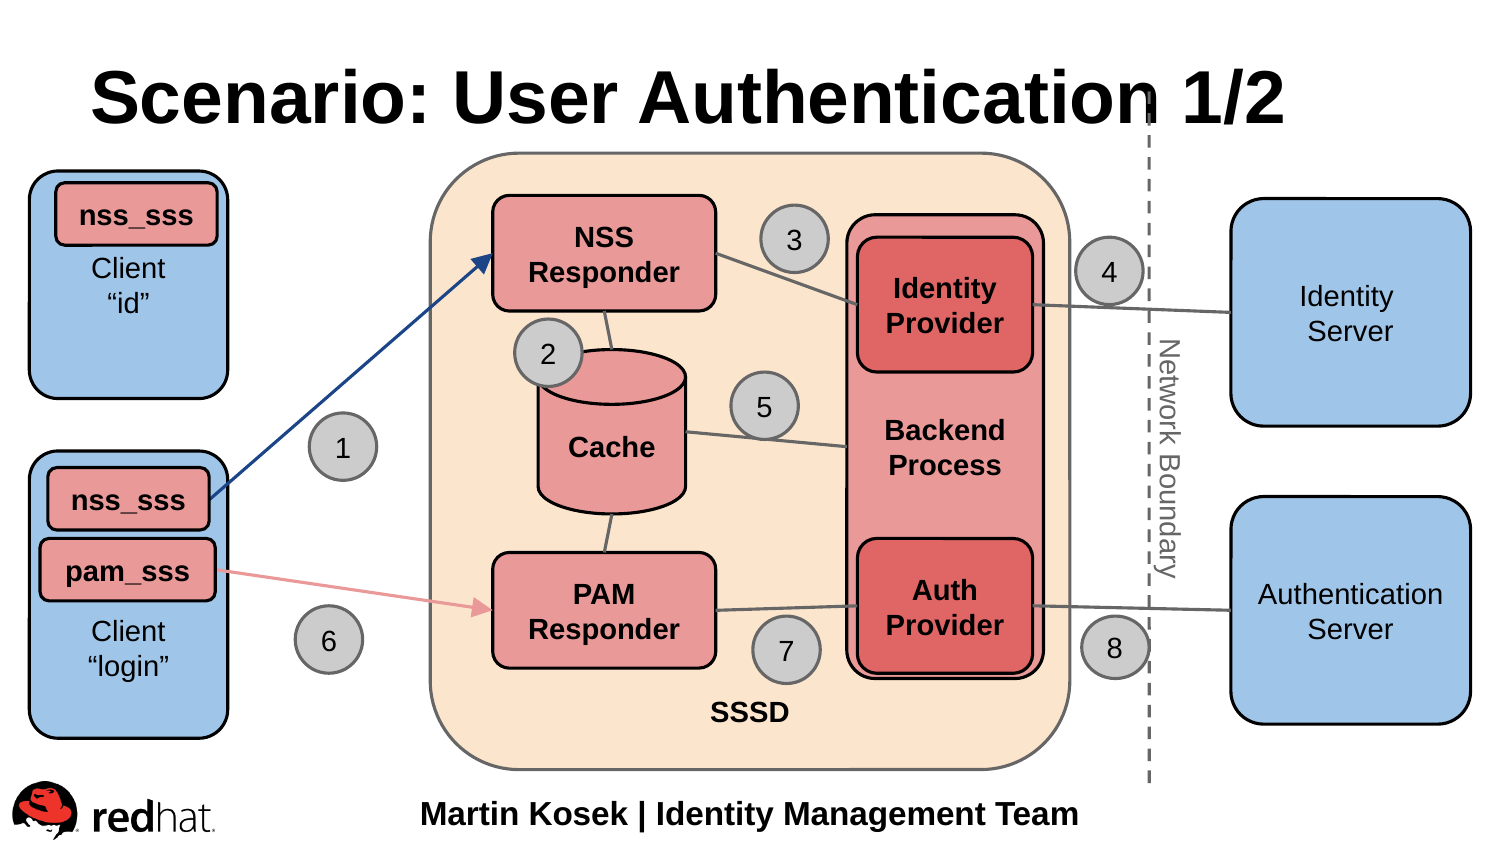

# Scenario: User Authentication 1/2
SSSD
Client
“id”
nss_sss
NSS Responder
Identity
Server
3
Backend
Process
Identity Provider
4
2
Cache
5
1
Network Boundary
Client
“login”
nss_sss
Authentication
Server
pam_sss
Auth Provider
PAM Responder
6
7
8